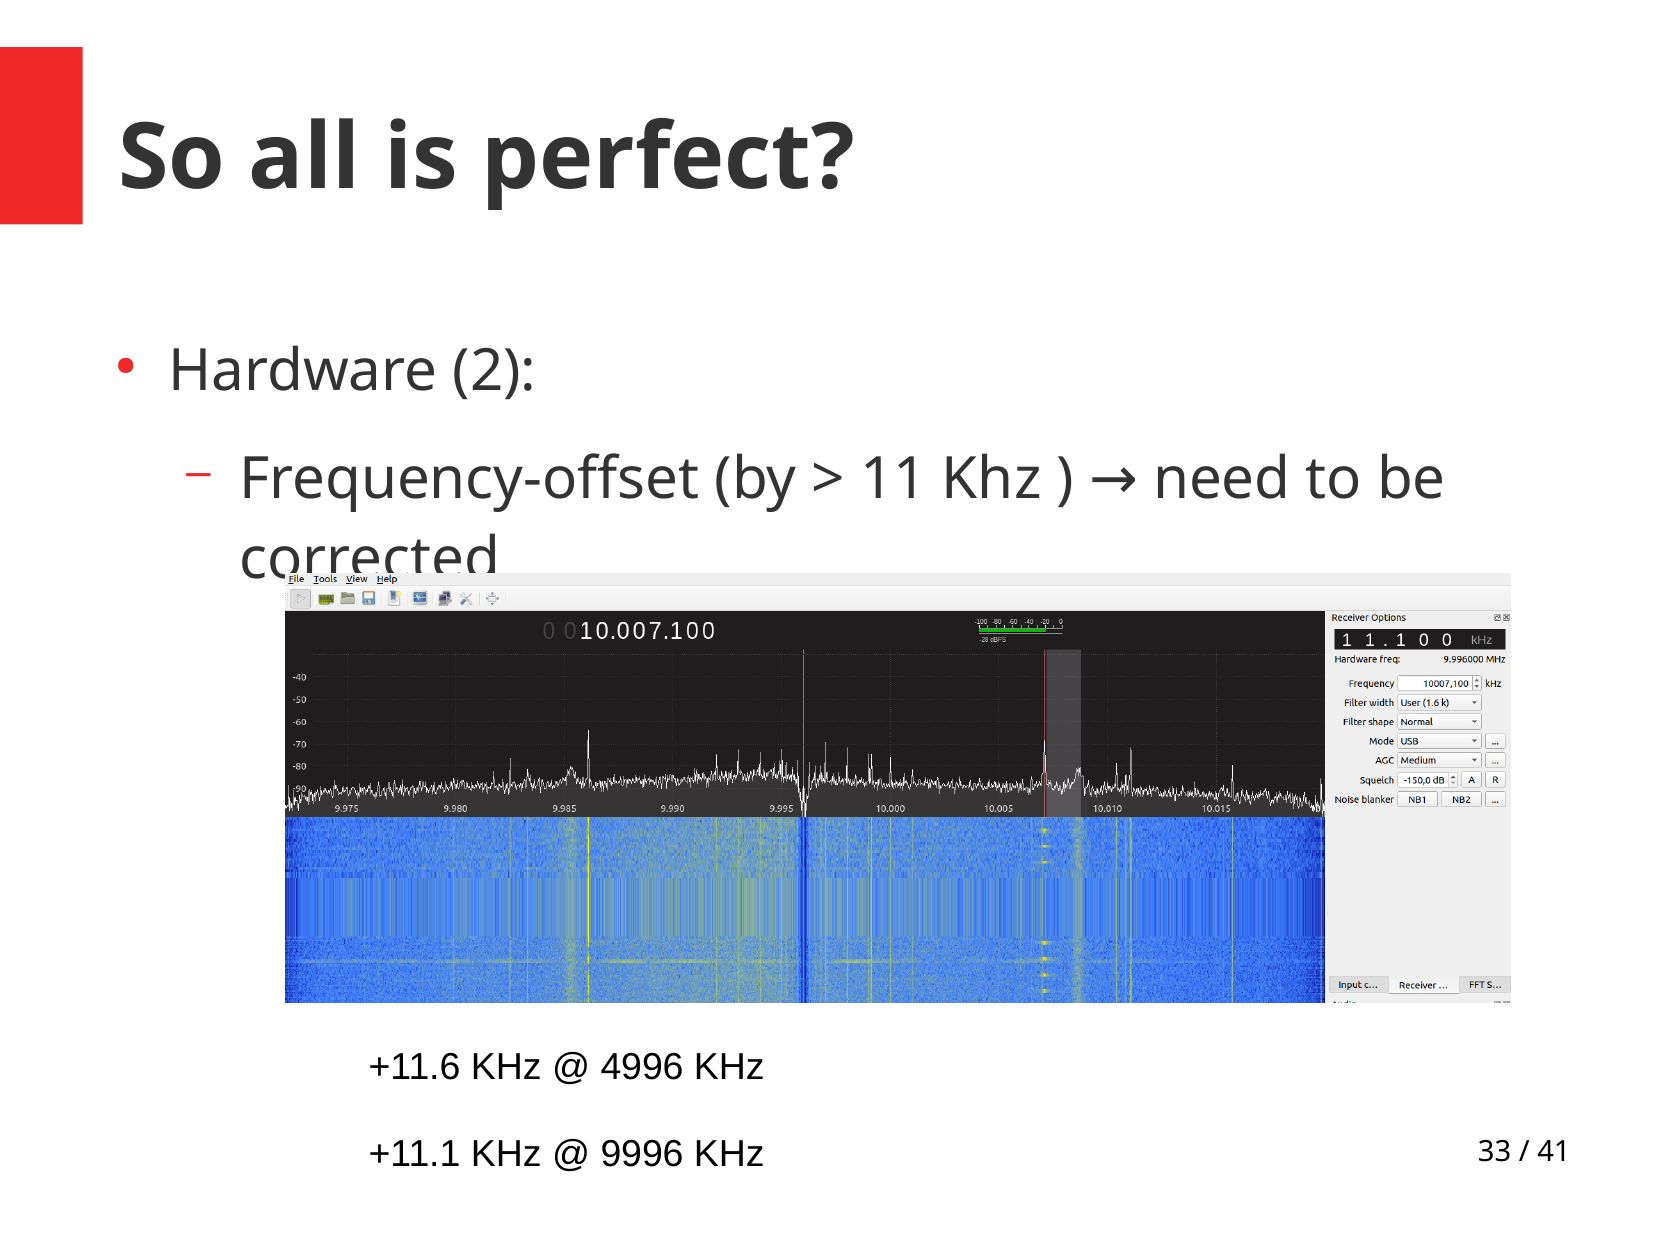

# So all is perfect?
Hardware (2):
Frequency-offset (by > 11 Khz ) → need to be corrected
+11.6 KHz @ 4996 KHz
+11.1 KHz @ 9996 KHz
33